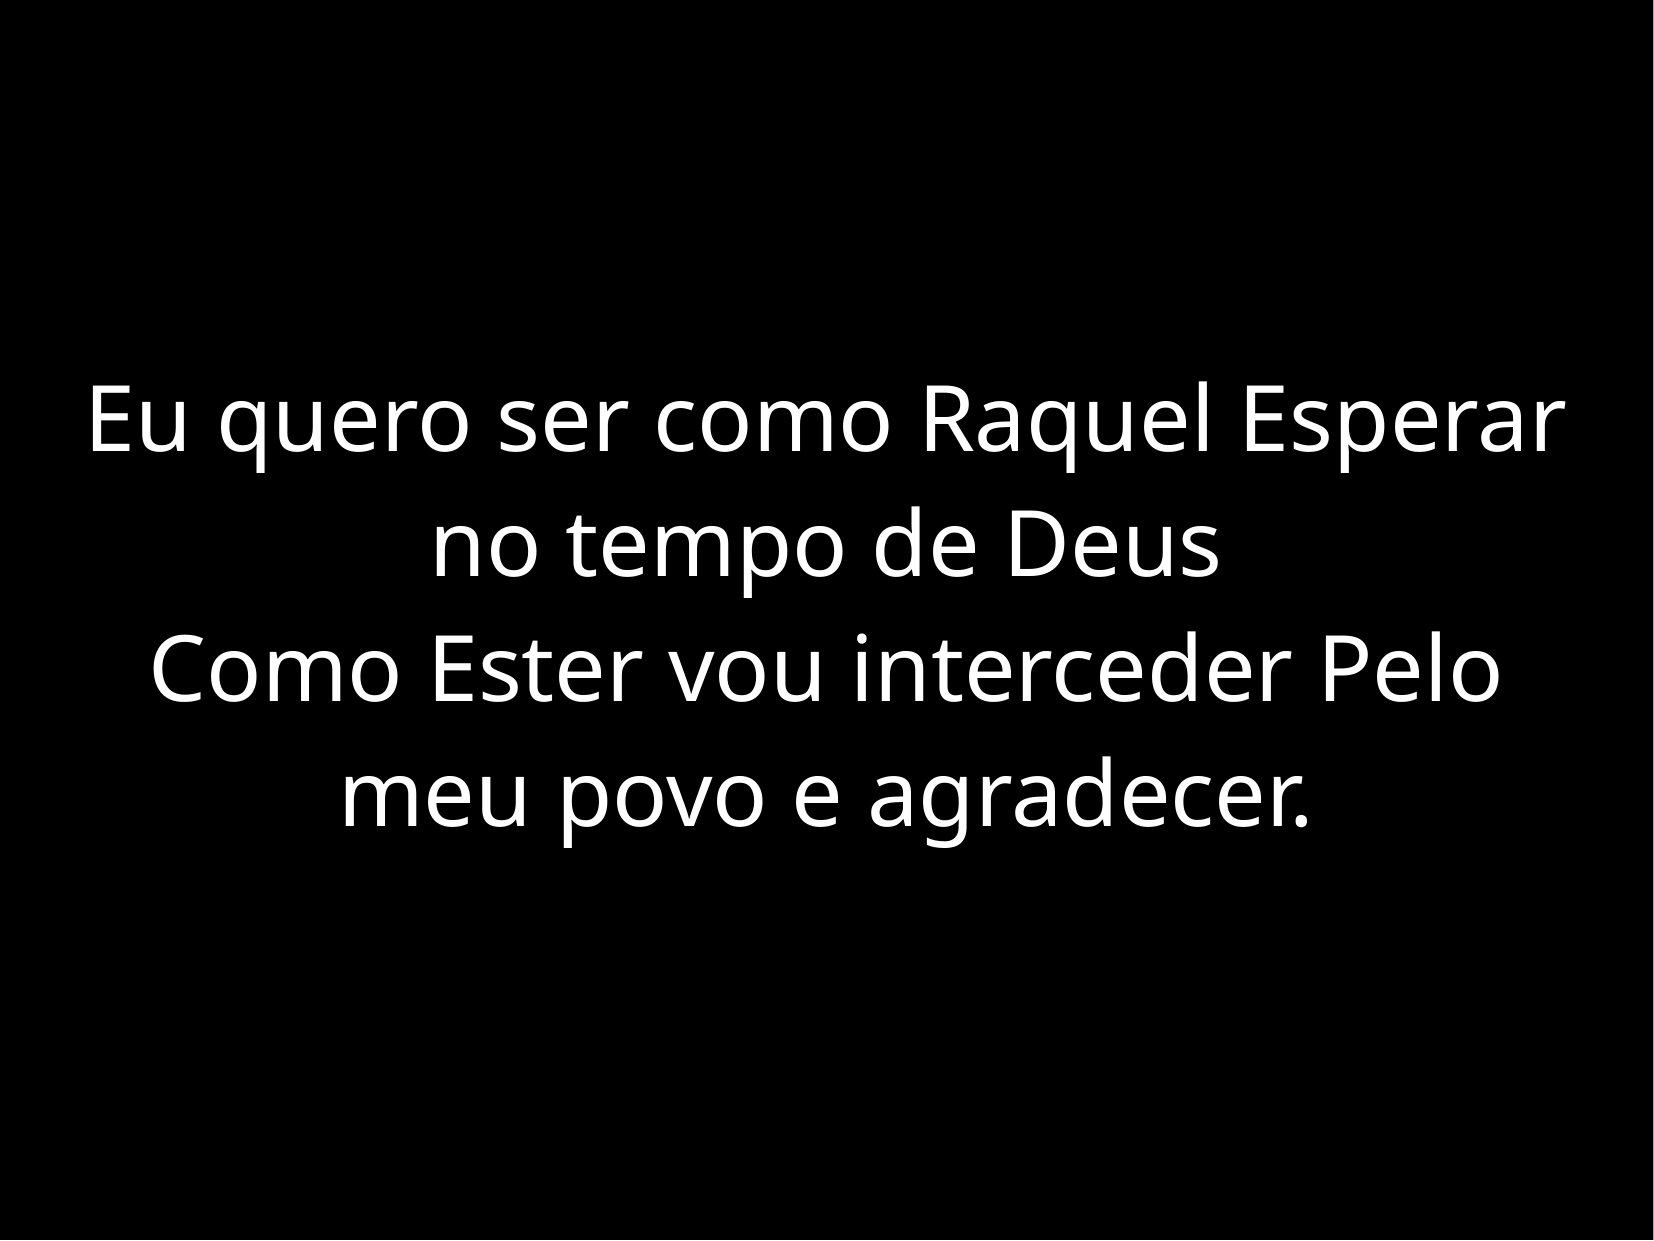

# Eu quero ser como Raquel Esperar no tempo de Deus Como Ester vou interceder Pelo meu povo e agradecer.